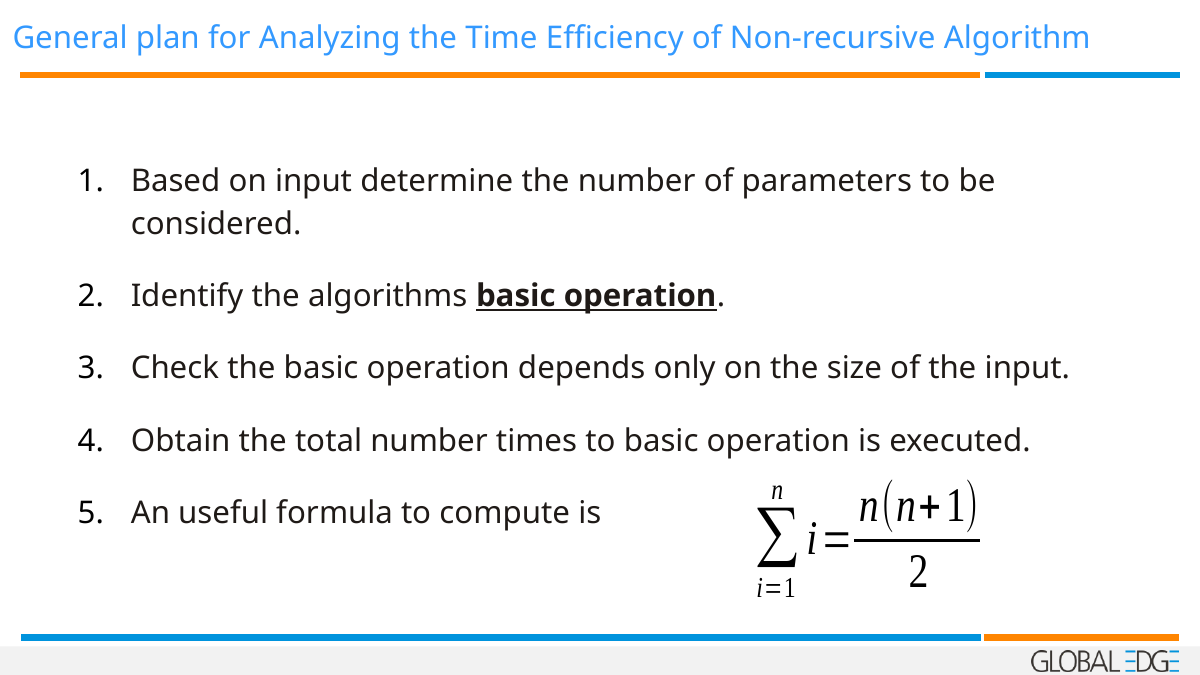

# General plan for Analyzing the Time Efficiency of Non-recursive Algorithm
Based on input determine the number of parameters to be considered.
Identify the algorithms basic operation.
Check the basic operation depends only on the size of the input.
Obtain the total number times to basic operation is executed.
An useful formula to compute is